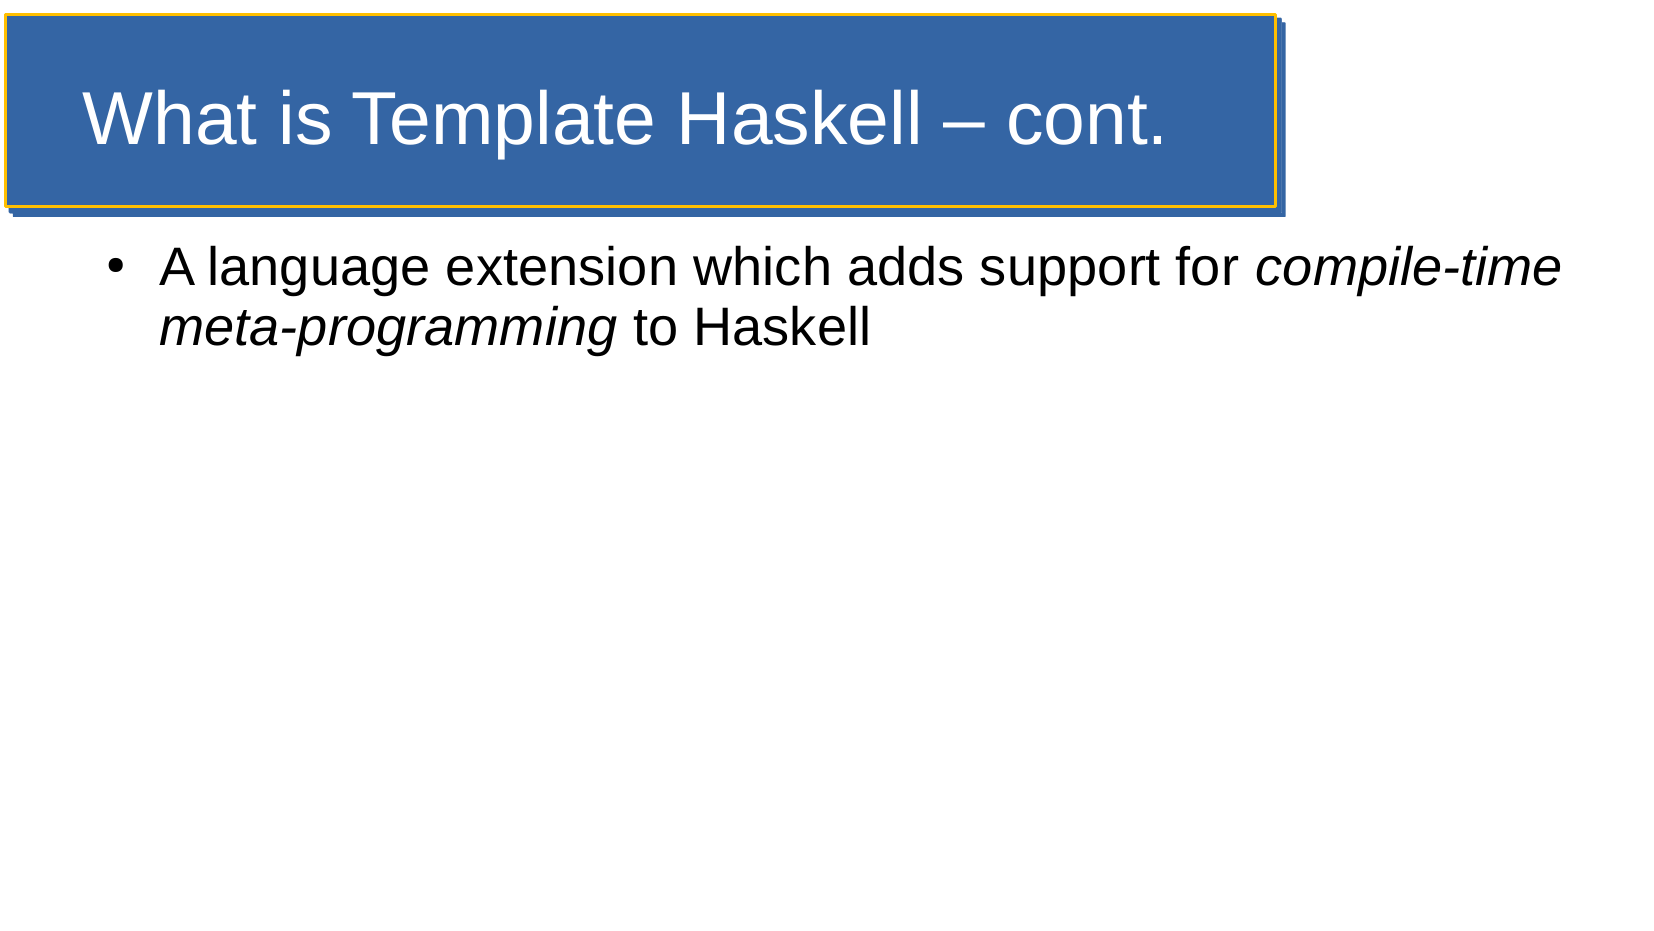

# What is Template Haskell – cont.
A language extension which adds support for compile-time meta-programming to Haskell